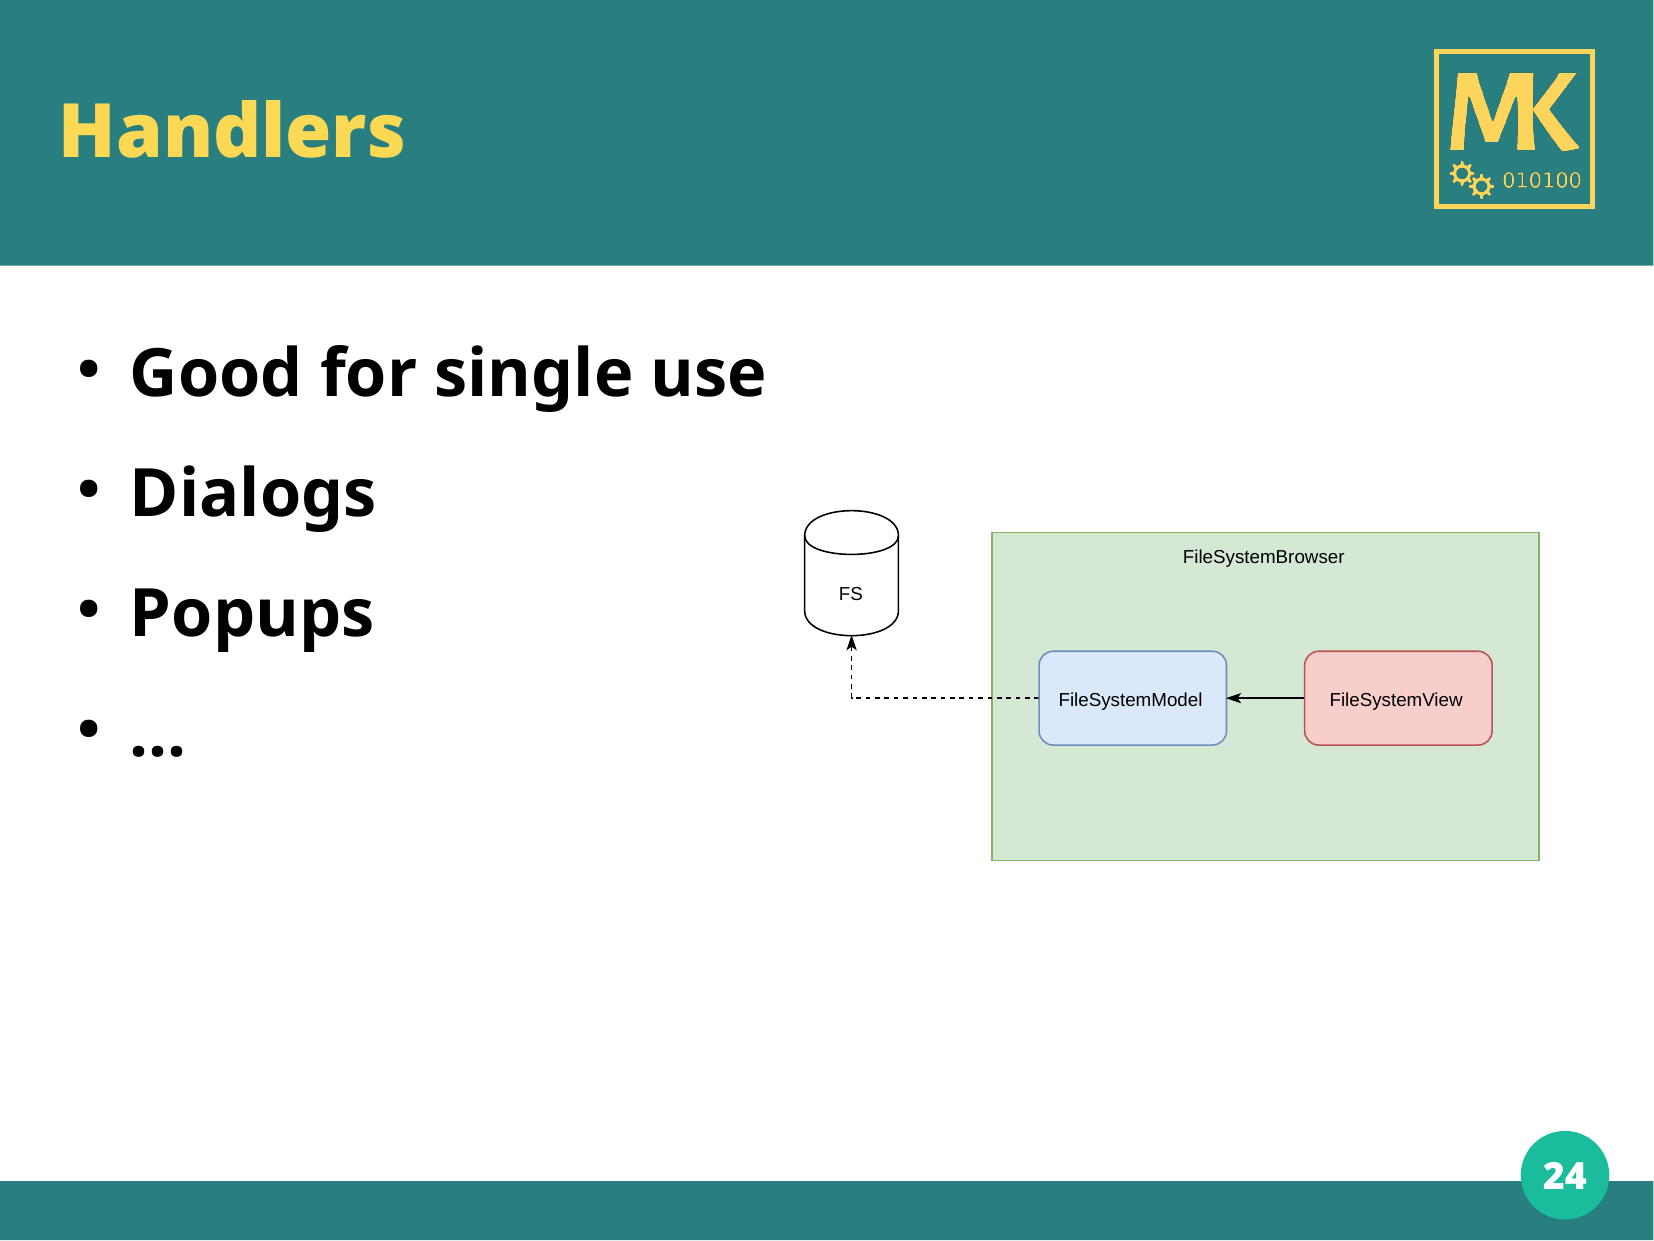

# Handlers
Good for single use
Dialogs
Popups
…
24